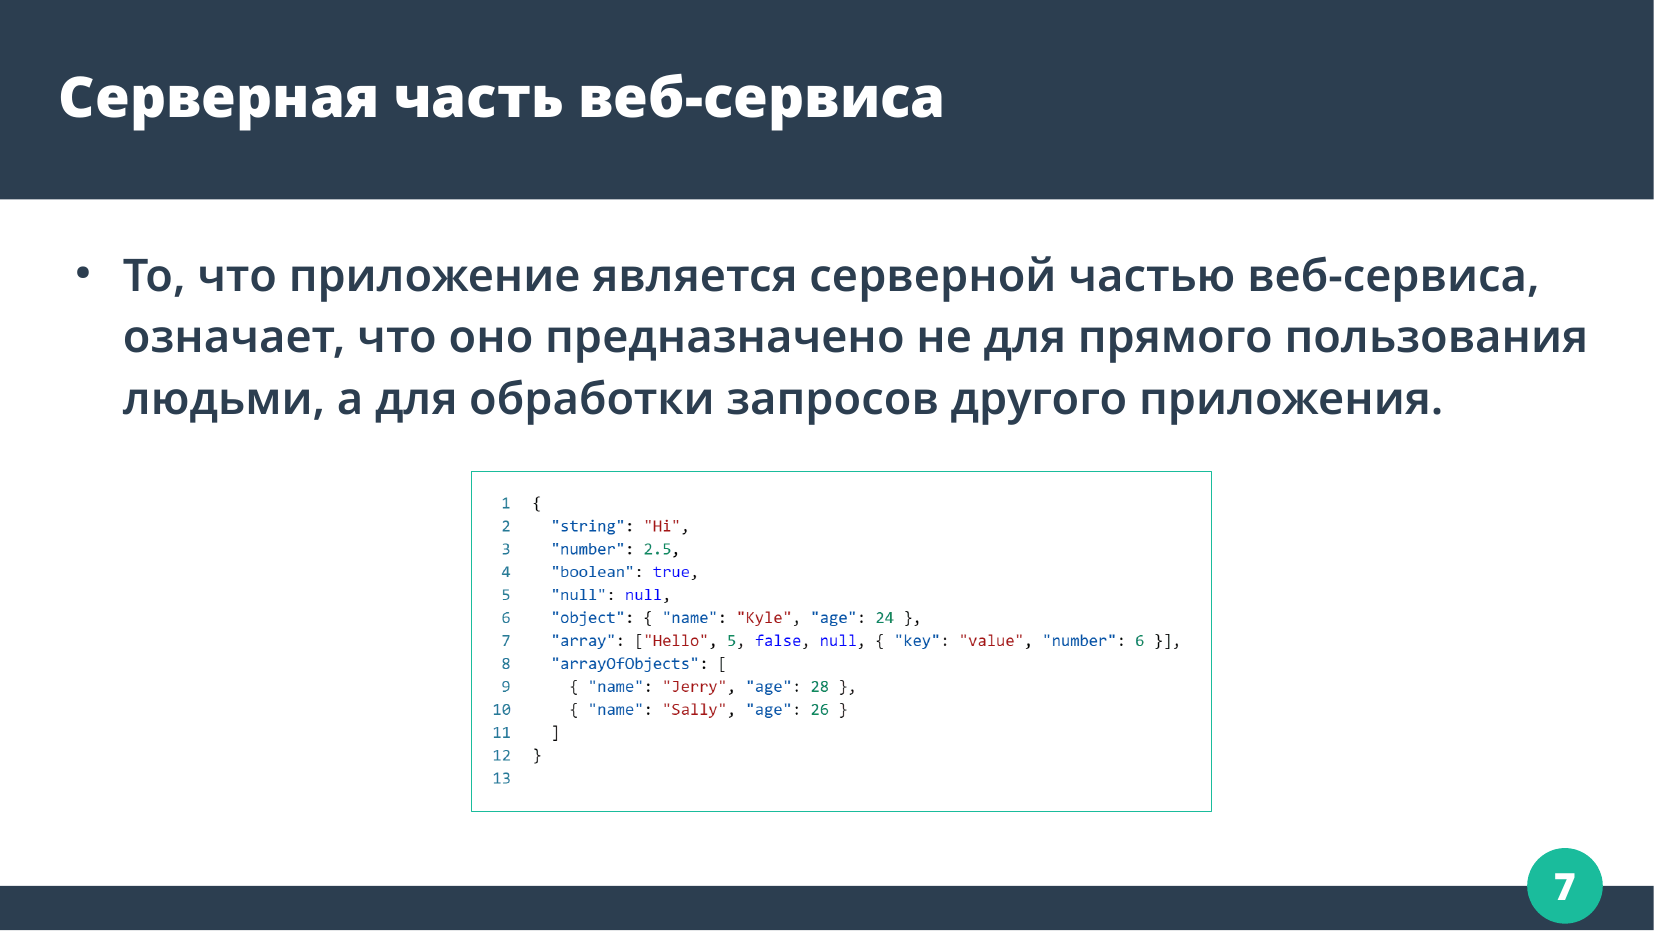

# Серверная часть веб-сервиса
То, что приложение является серверной частью веб-сервиса, означает, что оно предназначено не для прямого пользования людьми, а для обработки запросов другого приложения.